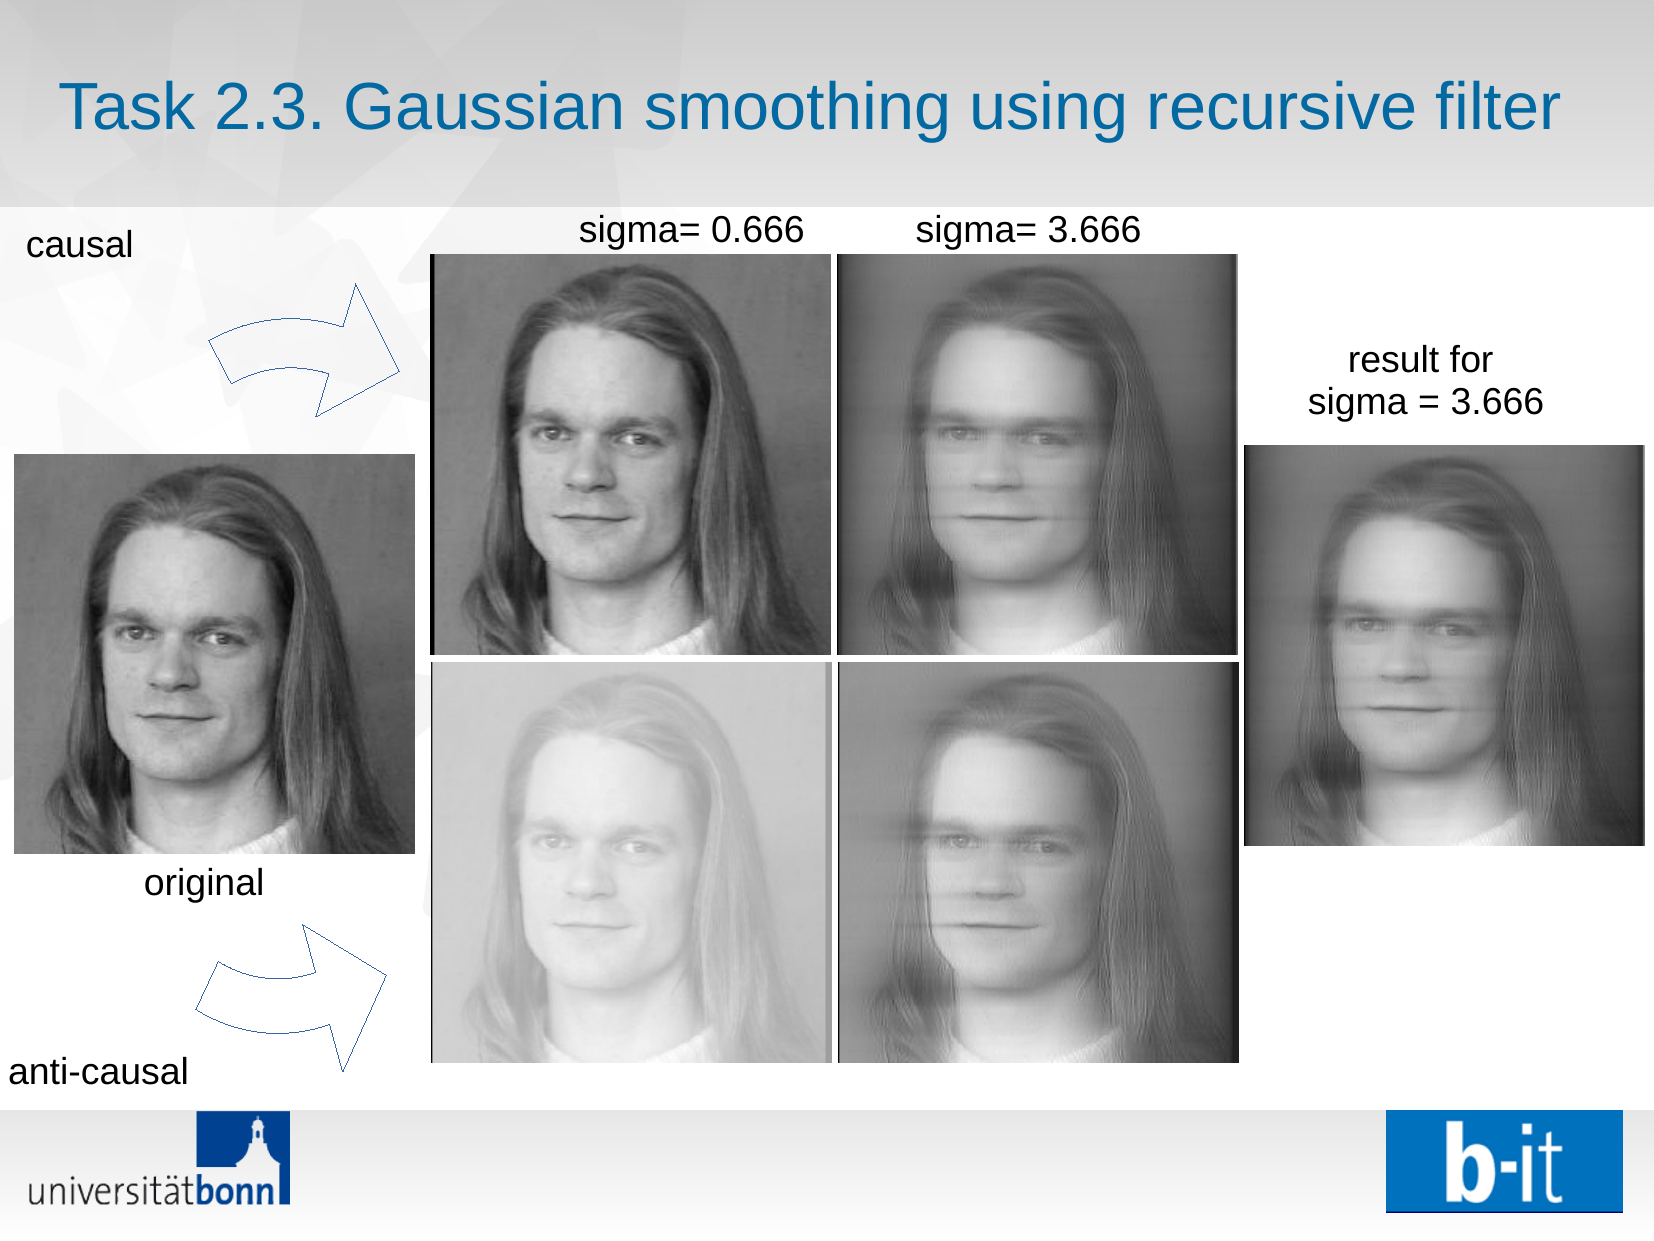

Task 2.3. Gaussian smoothing using recursive filter
sigma= 0.666
sigma= 3.666
causal
result for
sigma = 3.666
original
anti-causal